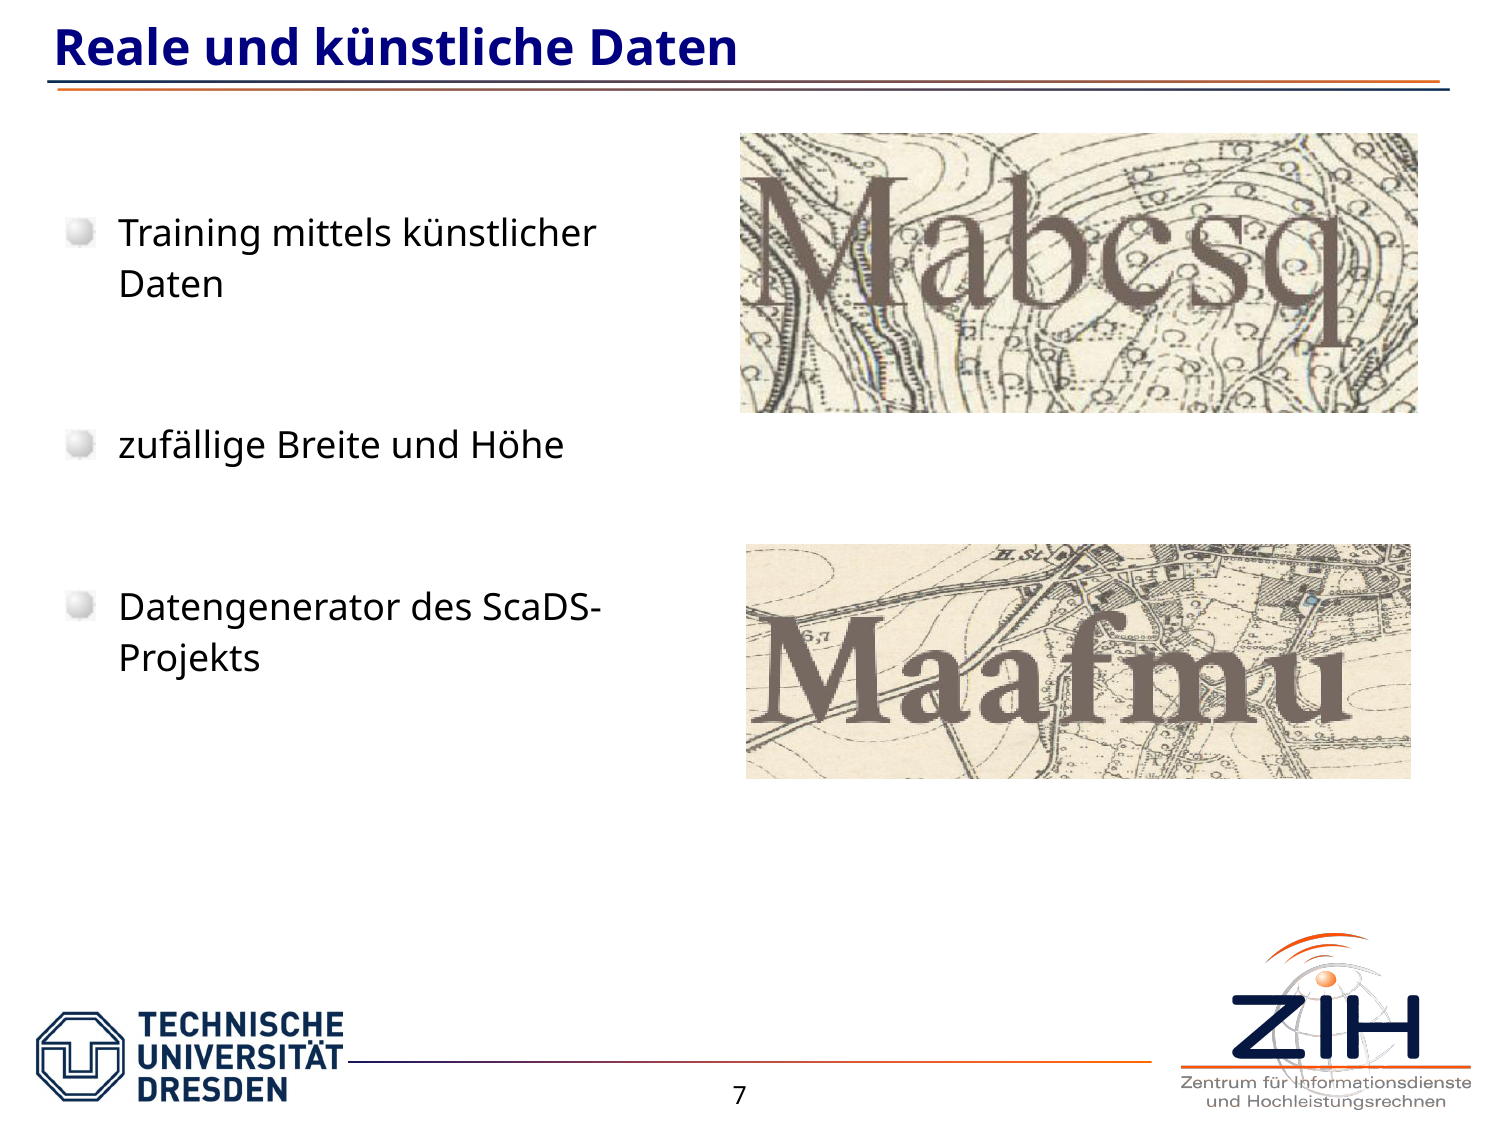

# Reale und künstliche Daten
Training mittels künstlicher Daten
zufällige Breite und Höhe
Datengenerator des ScaDS-Projekts
7